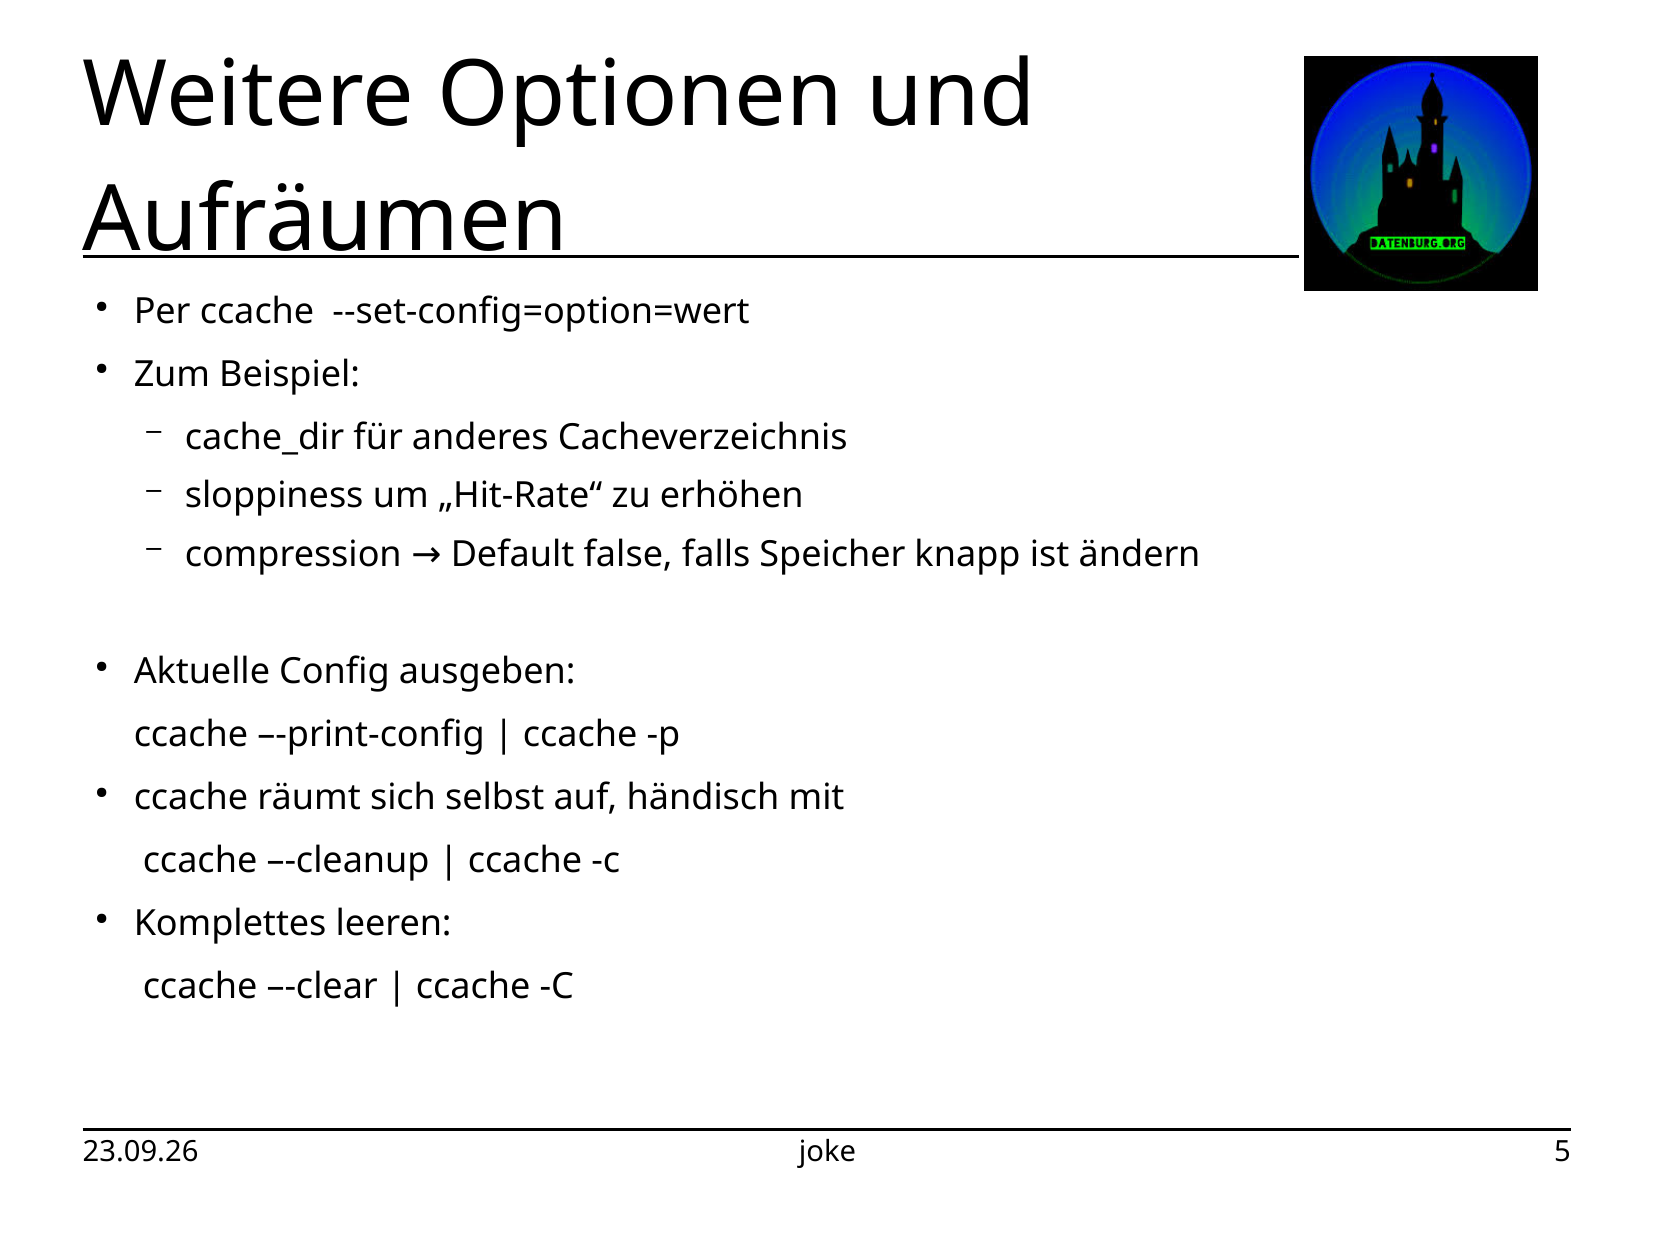

# Weitere Optionen und Aufräumen
Per ccache --set-config=option=wert
Zum Beispiel:
cache_dir für anderes Cacheverzeichnis
sloppiness um „Hit-Rate“ zu erhöhen
compression → Default false, falls Speicher knapp ist ändern
Aktuelle Config ausgeben:
ccache –-print-config | ccache -p
ccache räumt sich selbst auf, händisch mit
 ccache –-cleanup | ccache -c
Komplettes leeren:
 ccache –-clear | ccache -C
Chrissi^
5